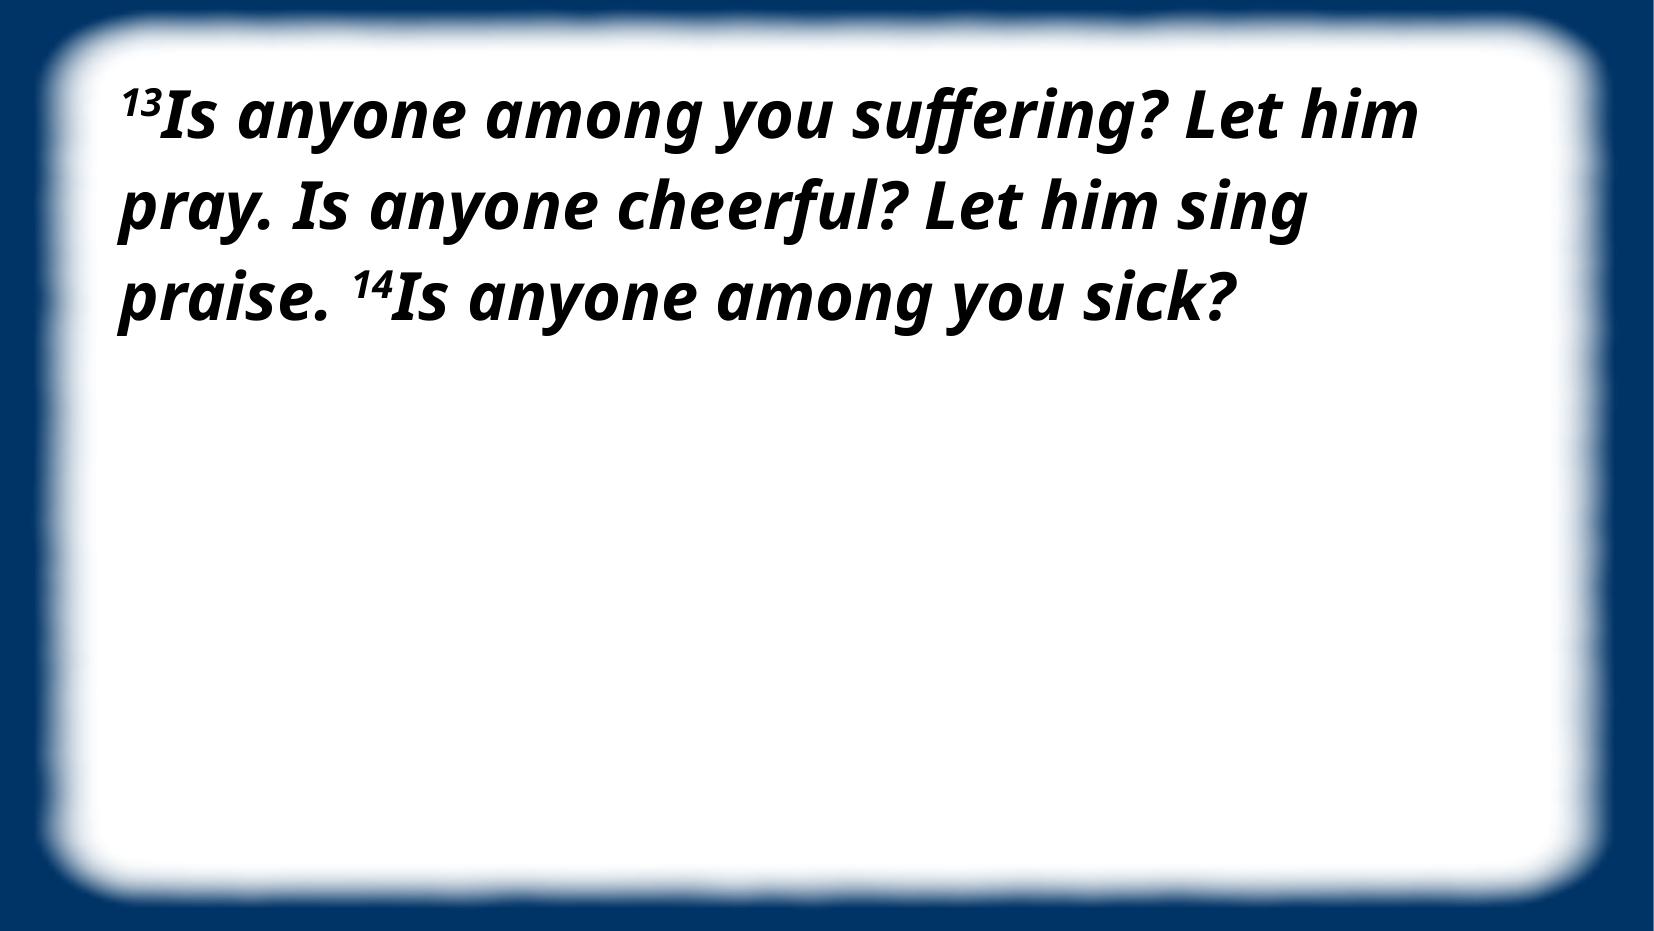

13Is anyone among you suffering? Let him pray. Is anyone cheerful? Let him sing praise. 14Is anyone among you sick?